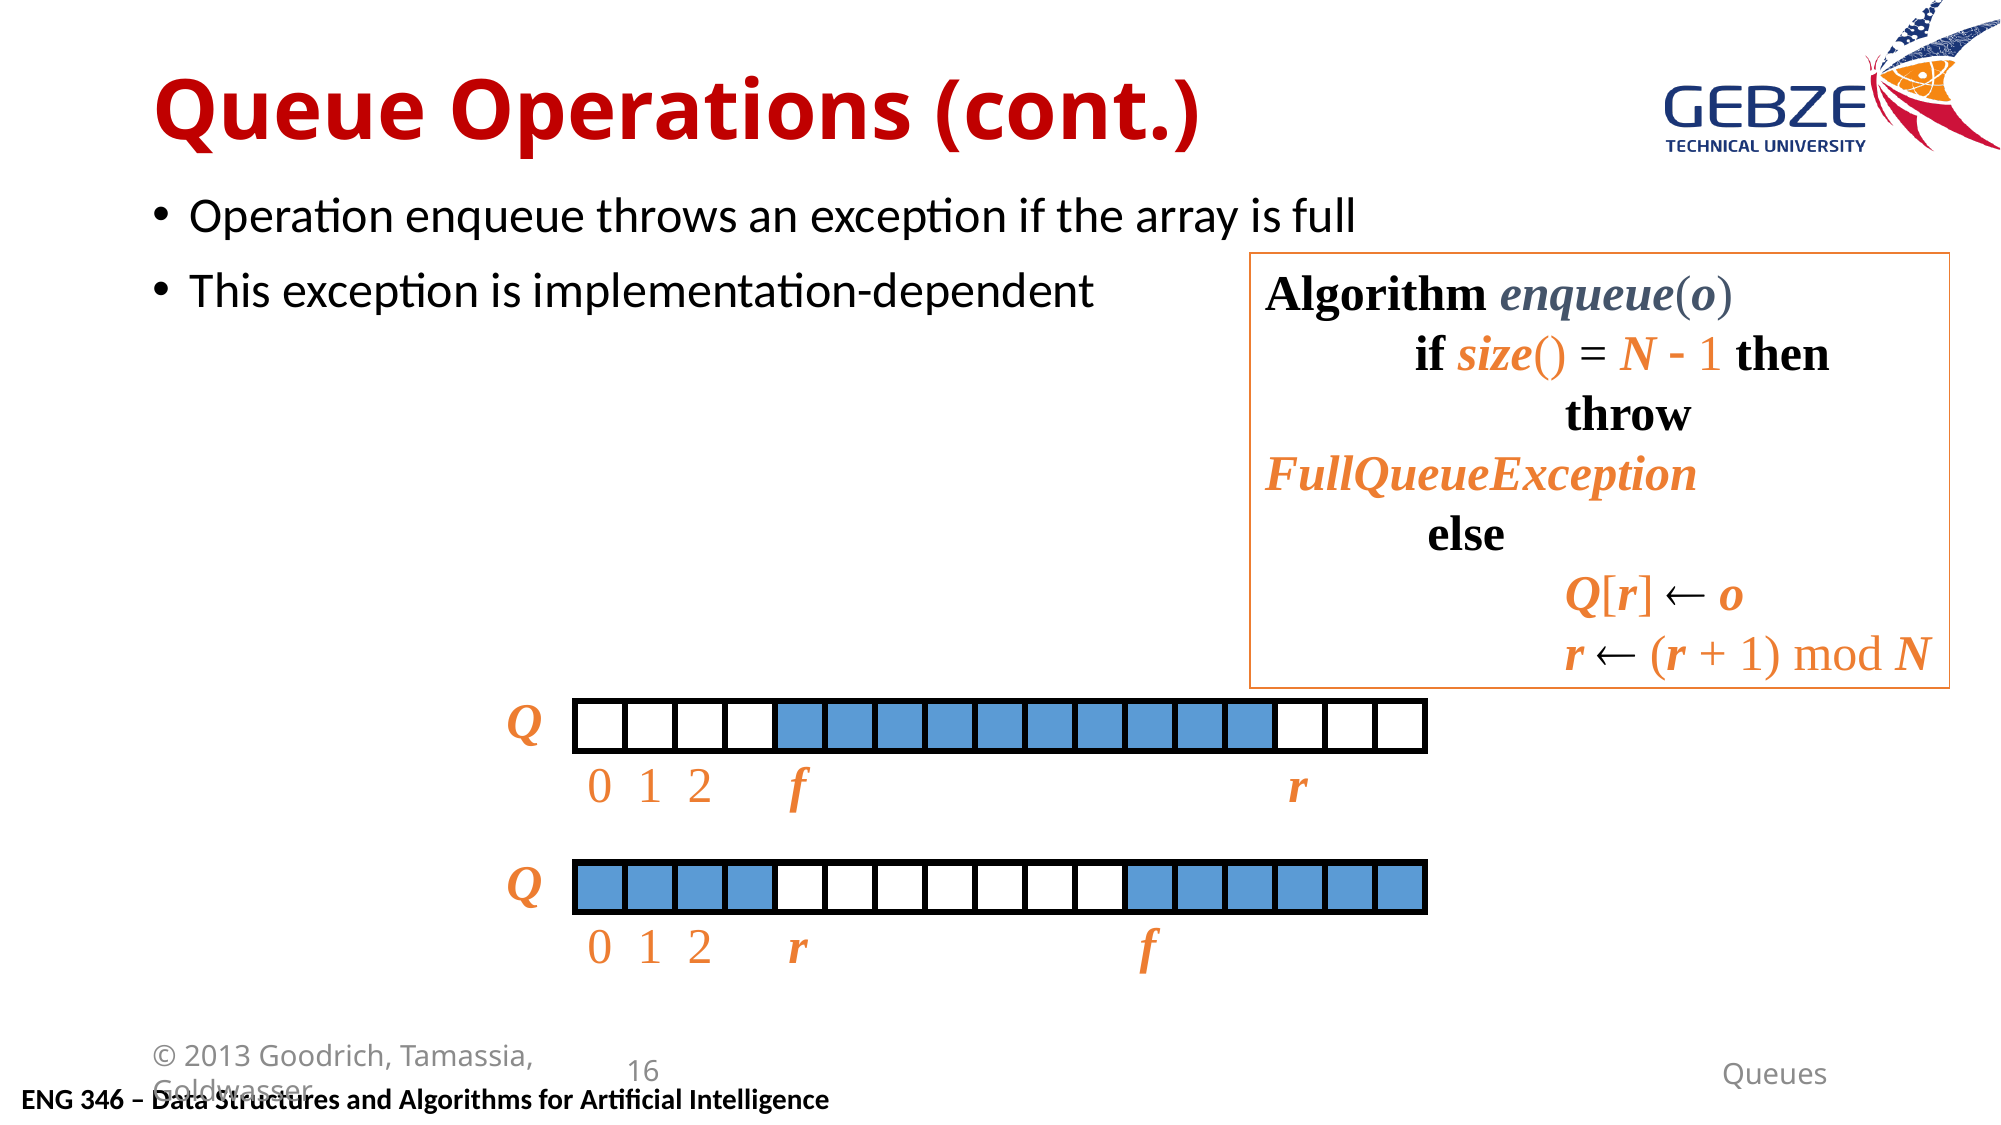

# Queue Operations (cont.)
Operation enqueue throws an exception if the array is full
This exception is implementation-dependent
Algorithm enqueue(o)
	if size() = N  1 then
		throw FullQueueException
	 else
		Q[r]  o
		r  (r + 1) mod N
Q
0
1
2
f
r
Q
0
1
2
r
f
© 2013 Goodrich, Tamassia, Goldwasser
Queues